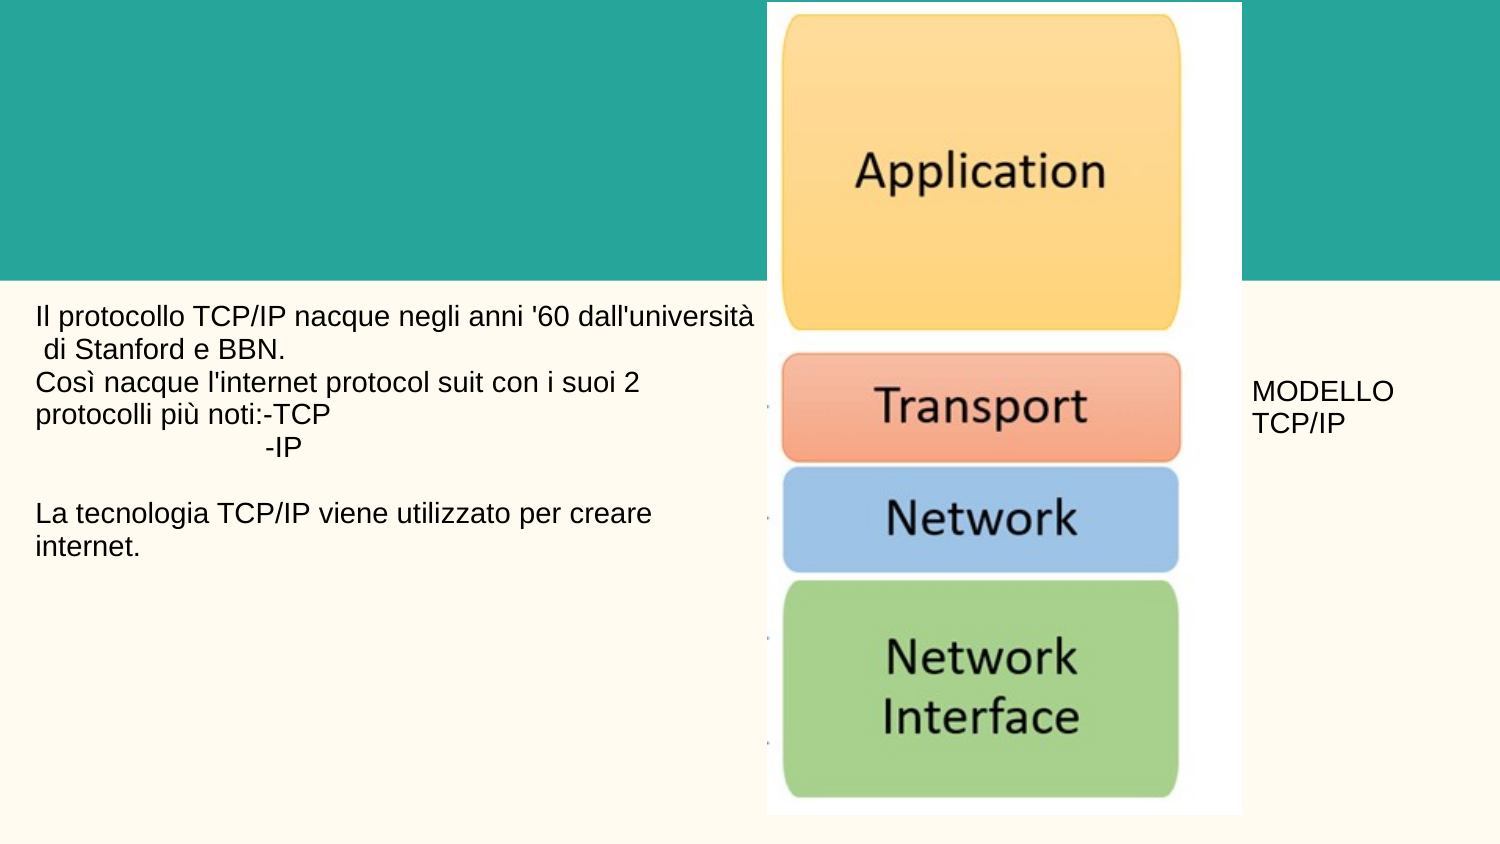

Il protocollo TCP/IP nacque negli anni '60 dall'università di Stanford e BBN.
Così nacque l'internet protocol suit con i suoi 2 protocolli più noti:-TCP
			 -IP
La tecnologia TCP/IP viene utilizzato per creare internet.
MODELLO TCP/IP